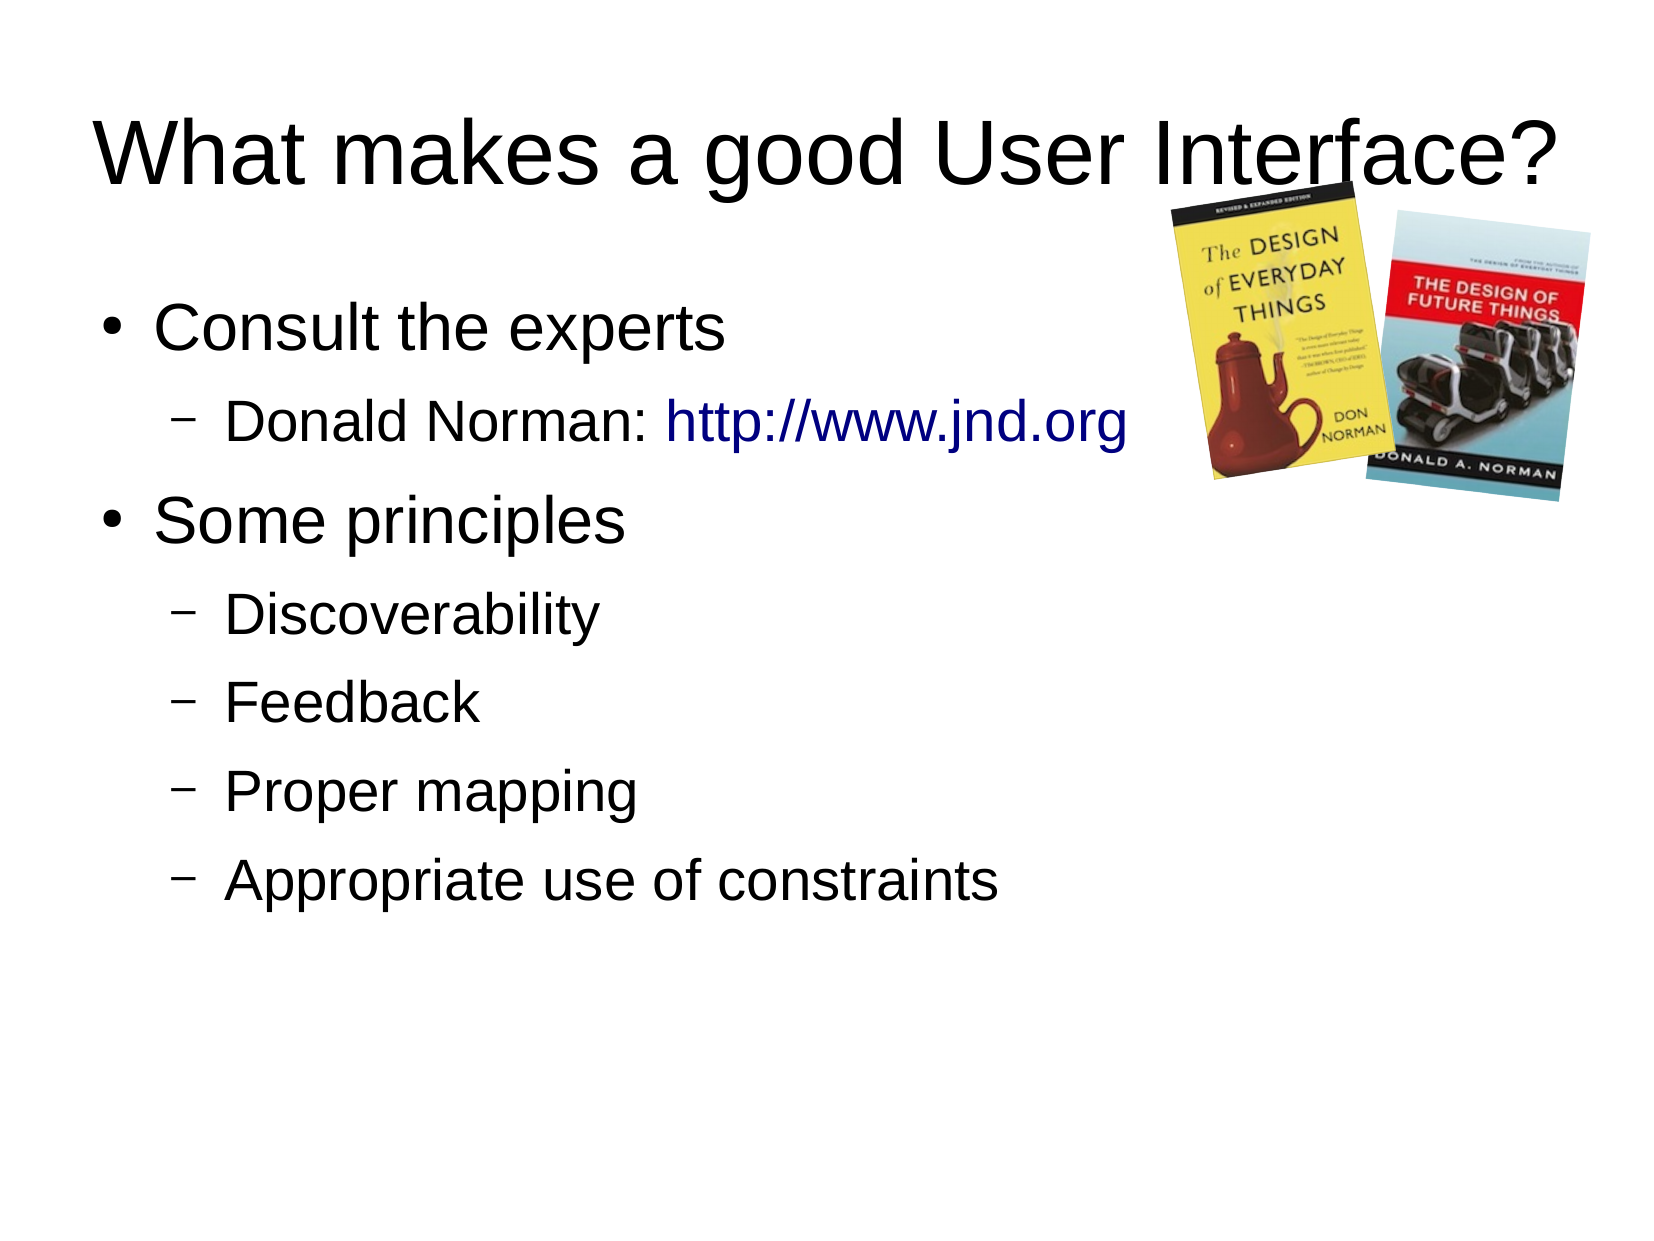

# What makes a good User Interface?
Consult the experts
Donald Norman: http://www.jnd.org
Some principles
Discoverability
Feedback
Proper mapping
Appropriate use of constraints